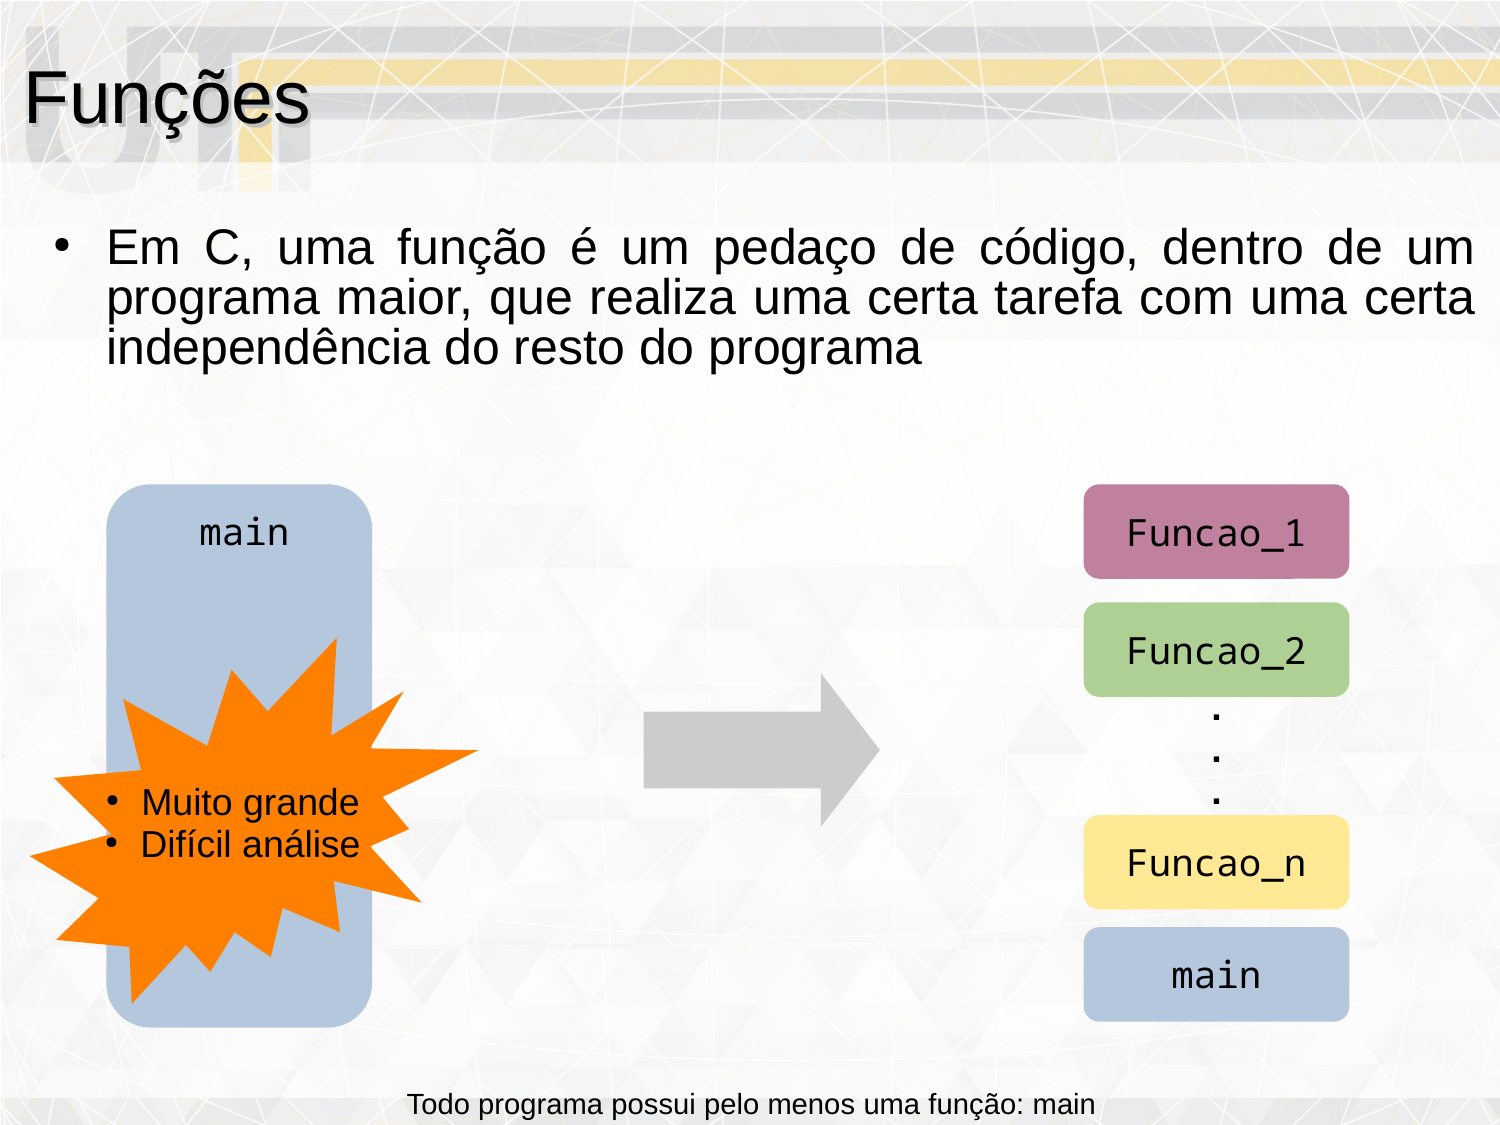

# Funções
Em C, uma função é um pedaço de código, dentro de um programa maior, que realiza uma certa tarefa com uma certa independência do resto do programa
Funcao_1
main
Funcao_2
Muito grande
Difícil análise
.
.
.
Funcao_n
main
Todo programa possui pelo menos uma função: main